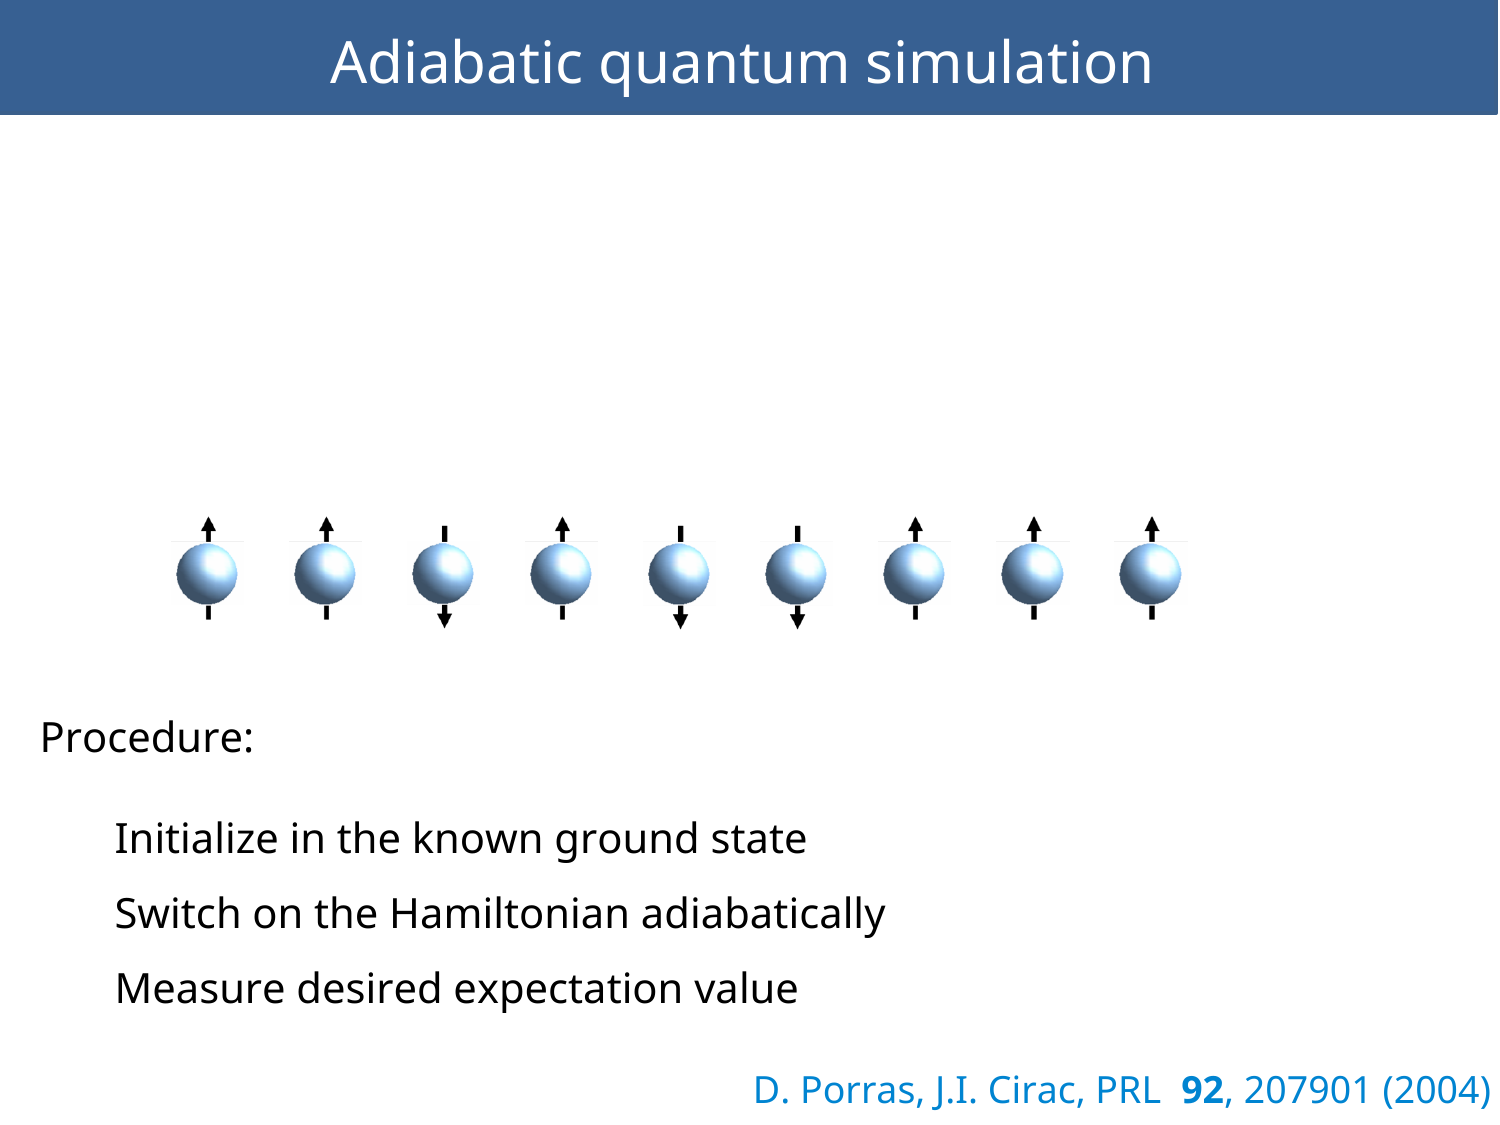

Adiabatic quantum simulation
Procedure:
	Initialize in the known ground state
Switch on the Hamiltonian adiabatically
Measure desired expectation value
D. Porras, J.I. Cirac, PRL 92, 207901 (2004)